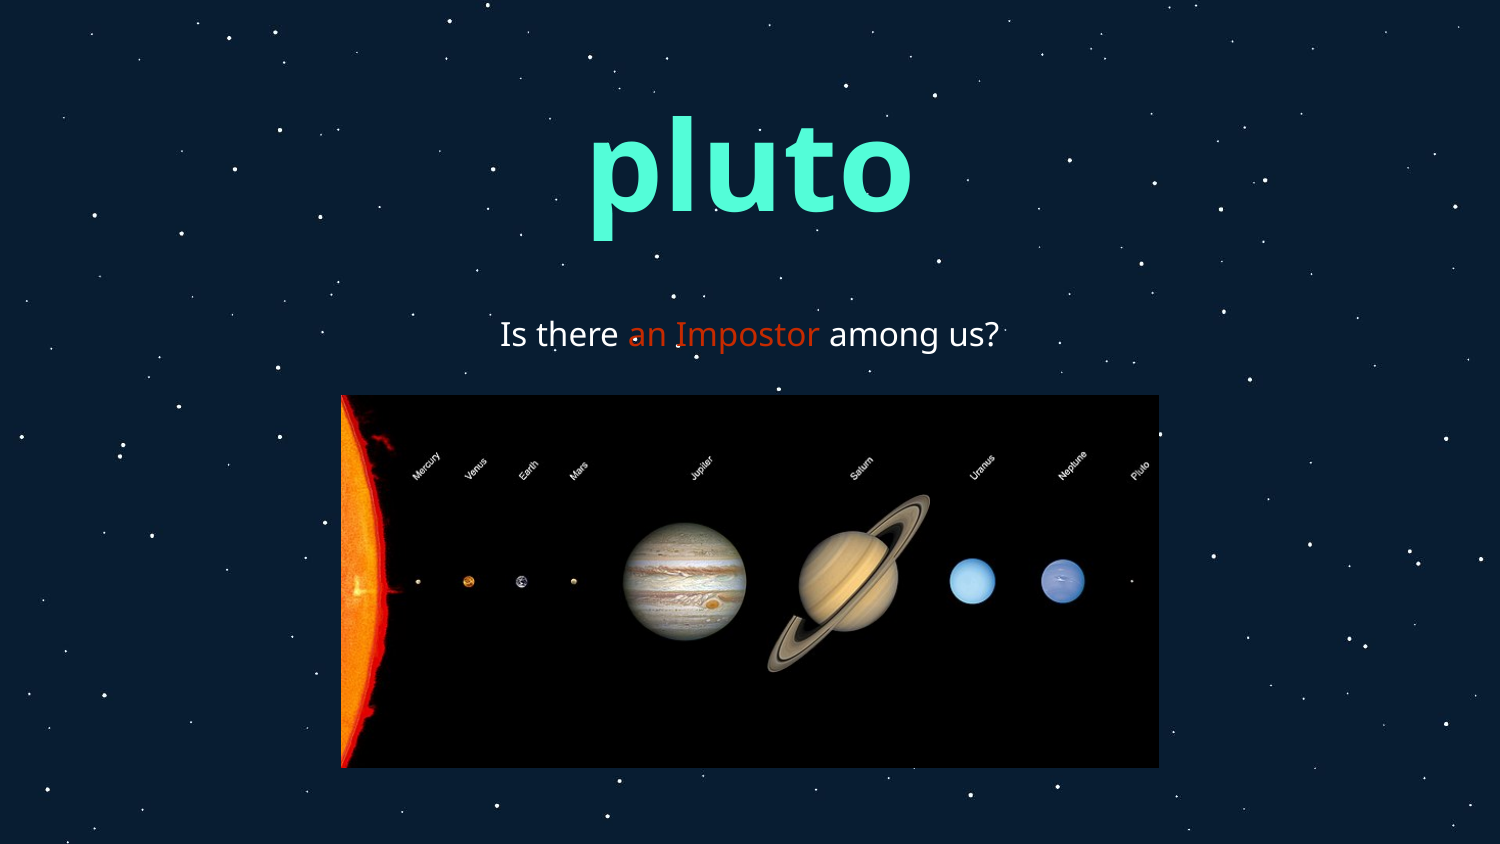

# pluto
Is there an Impostor among us?